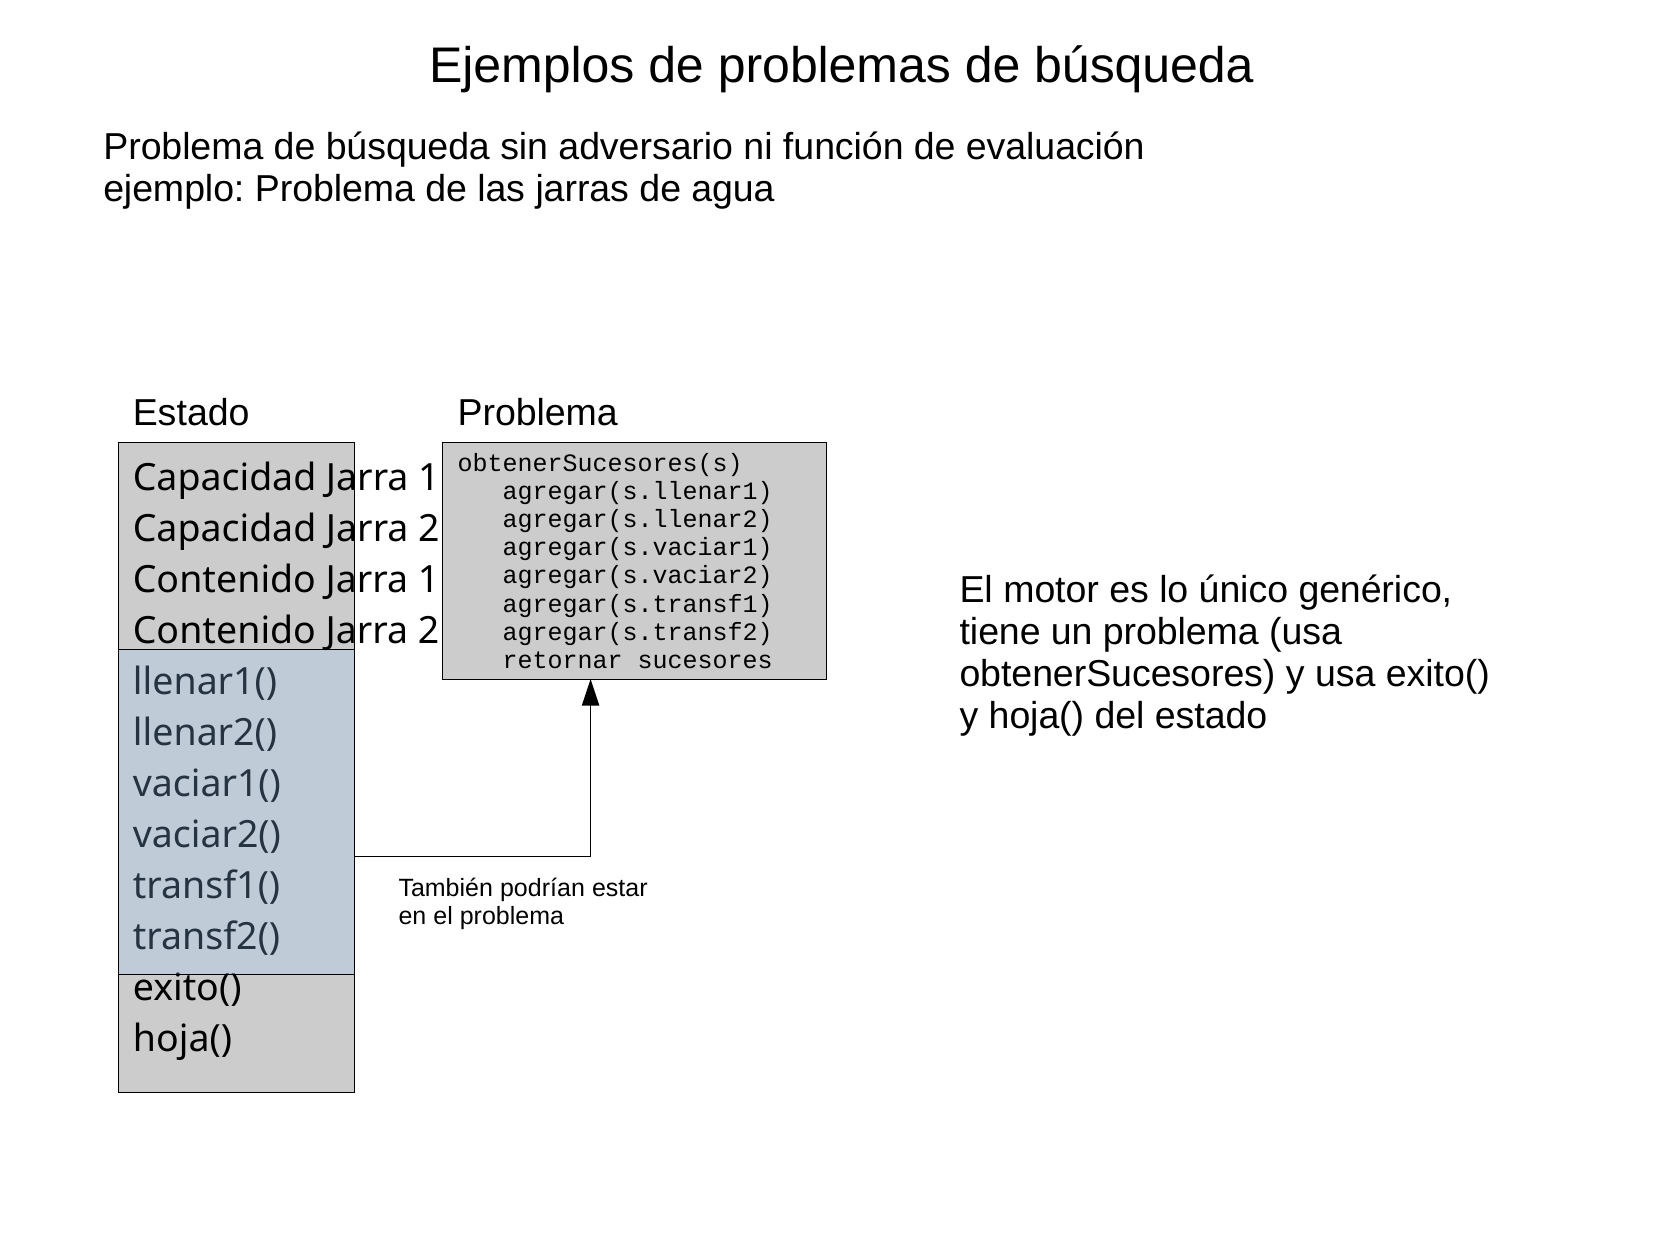

Ejemplos de problemas de búsqueda
Problema de búsqueda sin adversario ni función de evaluación
ejemplo: Problema de las jarras de agua
Estado
Problema
Capacidad Jarra 1
Capacidad Jarra 2
Contenido Jarra 1
Contenido Jarra 2
llenar1()
llenar2()
vaciar1()
vaciar2()
transf1()
transf2()
exito()
hoja()
obtenerSucesores(s)
 agregar(s.llenar1)
 agregar(s.llenar2)
 agregar(s.vaciar1)
 agregar(s.vaciar2)
 agregar(s.transf1)
 agregar(s.transf2)
 retornar sucesores
El motor es lo único genérico, tiene un problema (usa obtenerSucesores) y usa exito() y hoja() del estado
También podrían estar en el problema